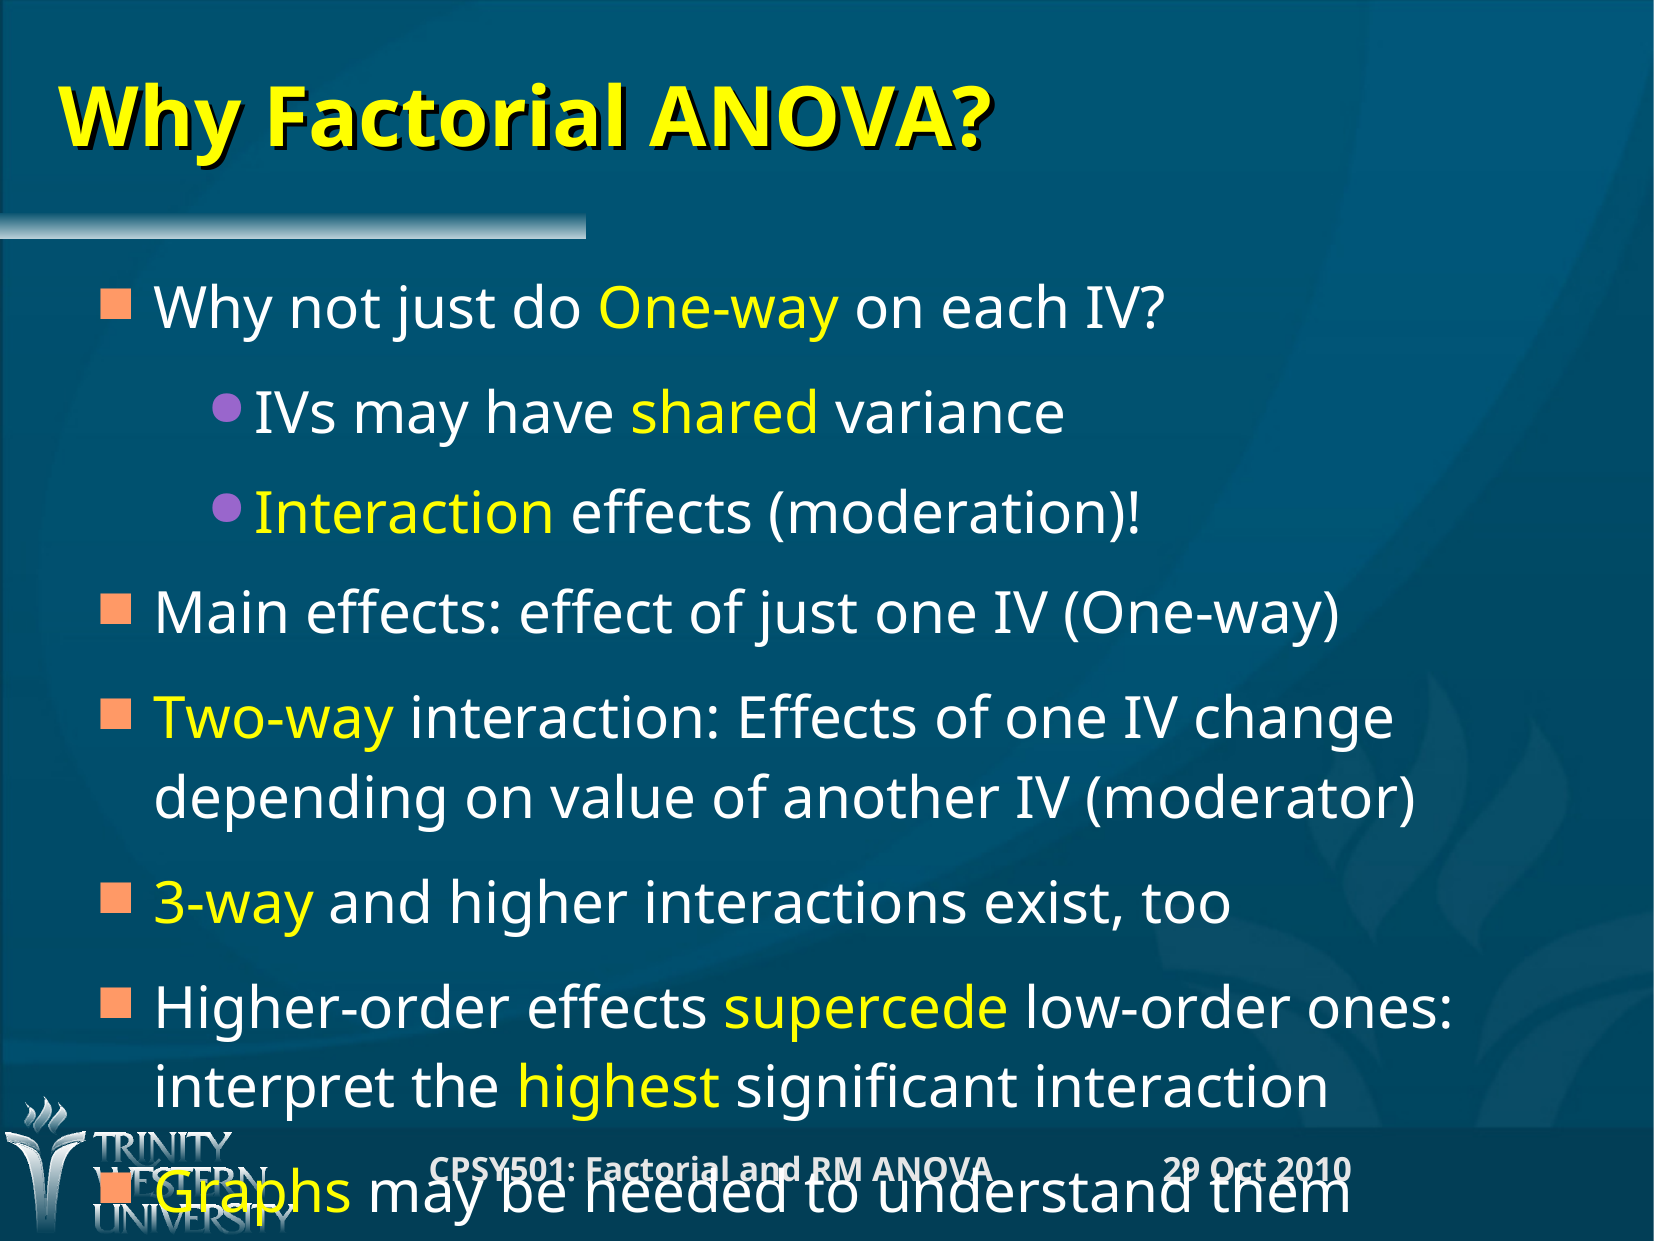

# Why Factorial ANOVA?
Why not just do One-way on each IV?
IVs may have shared variance
Interaction effects (moderation)!
Main effects: effect of just one IV (One-way)
Two-way interaction: Effects of one IV change depending on value of another IV (moderator)
3-way and higher interactions exist, too
Higher-order effects supercede low-order ones: interpret the highest significant interaction
Graphs may be needed to understand them
CPSY501: Factorial and RM ANOVA
29 Oct 2010